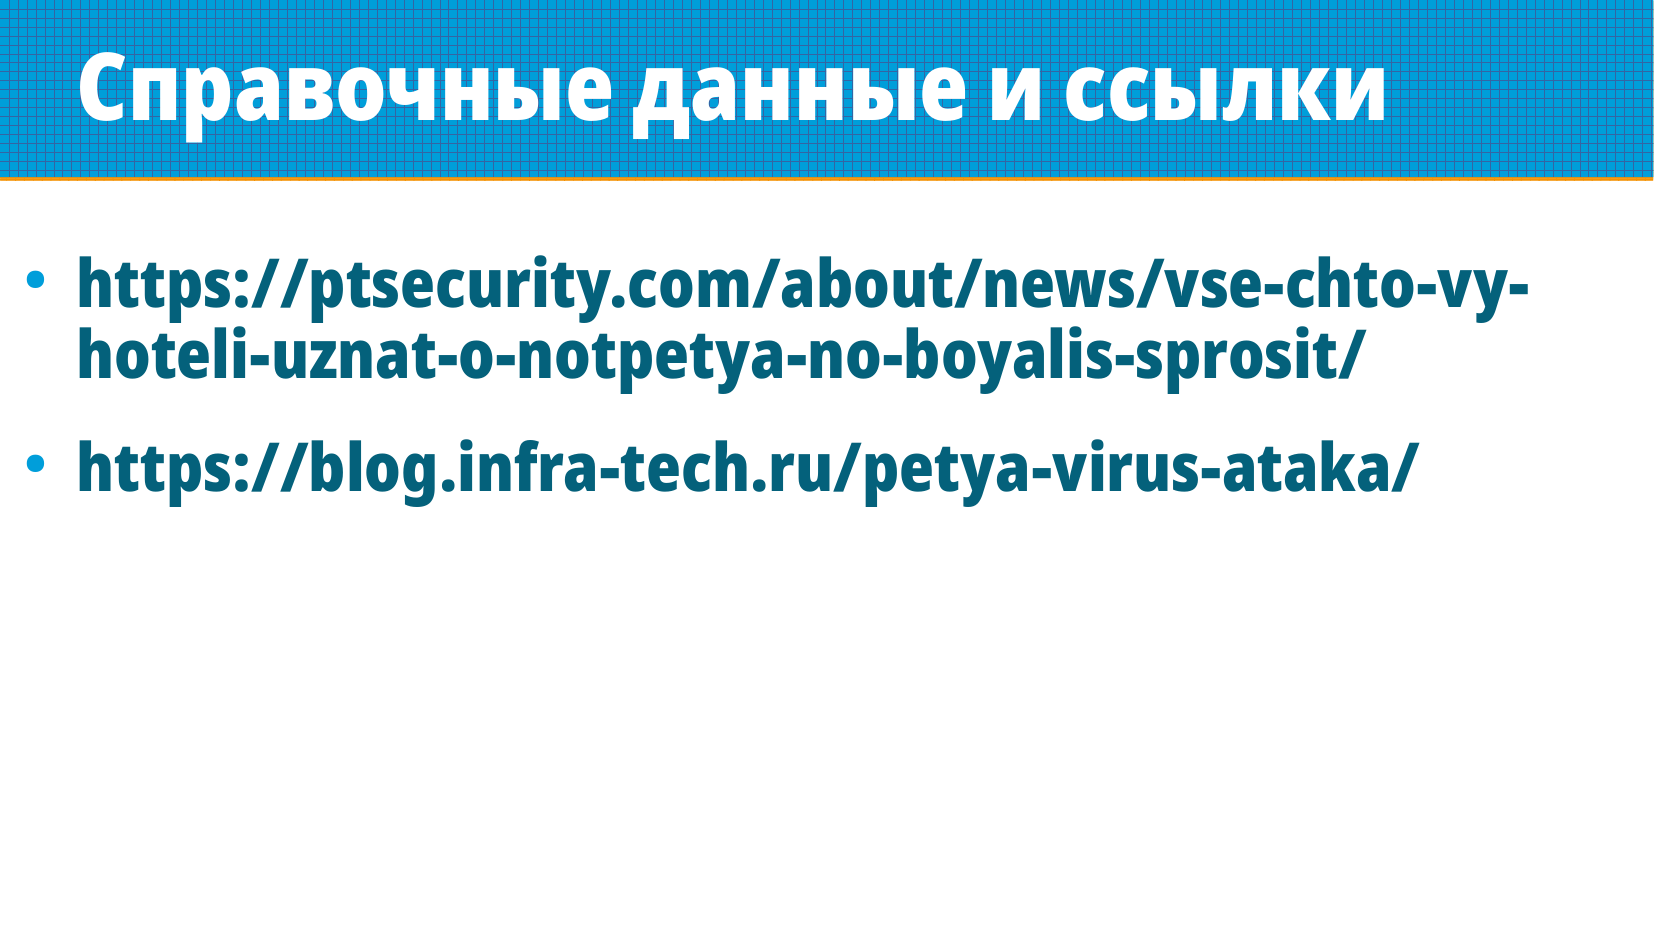

# Справочные данные и ссылки
https://ptsecurity.com/about/news/vse-chto-vy-hoteli-uznat-o-notpetya-no-boyalis-sprosit/
https://blog.infra-tech.ru/petya-virus-ataka/